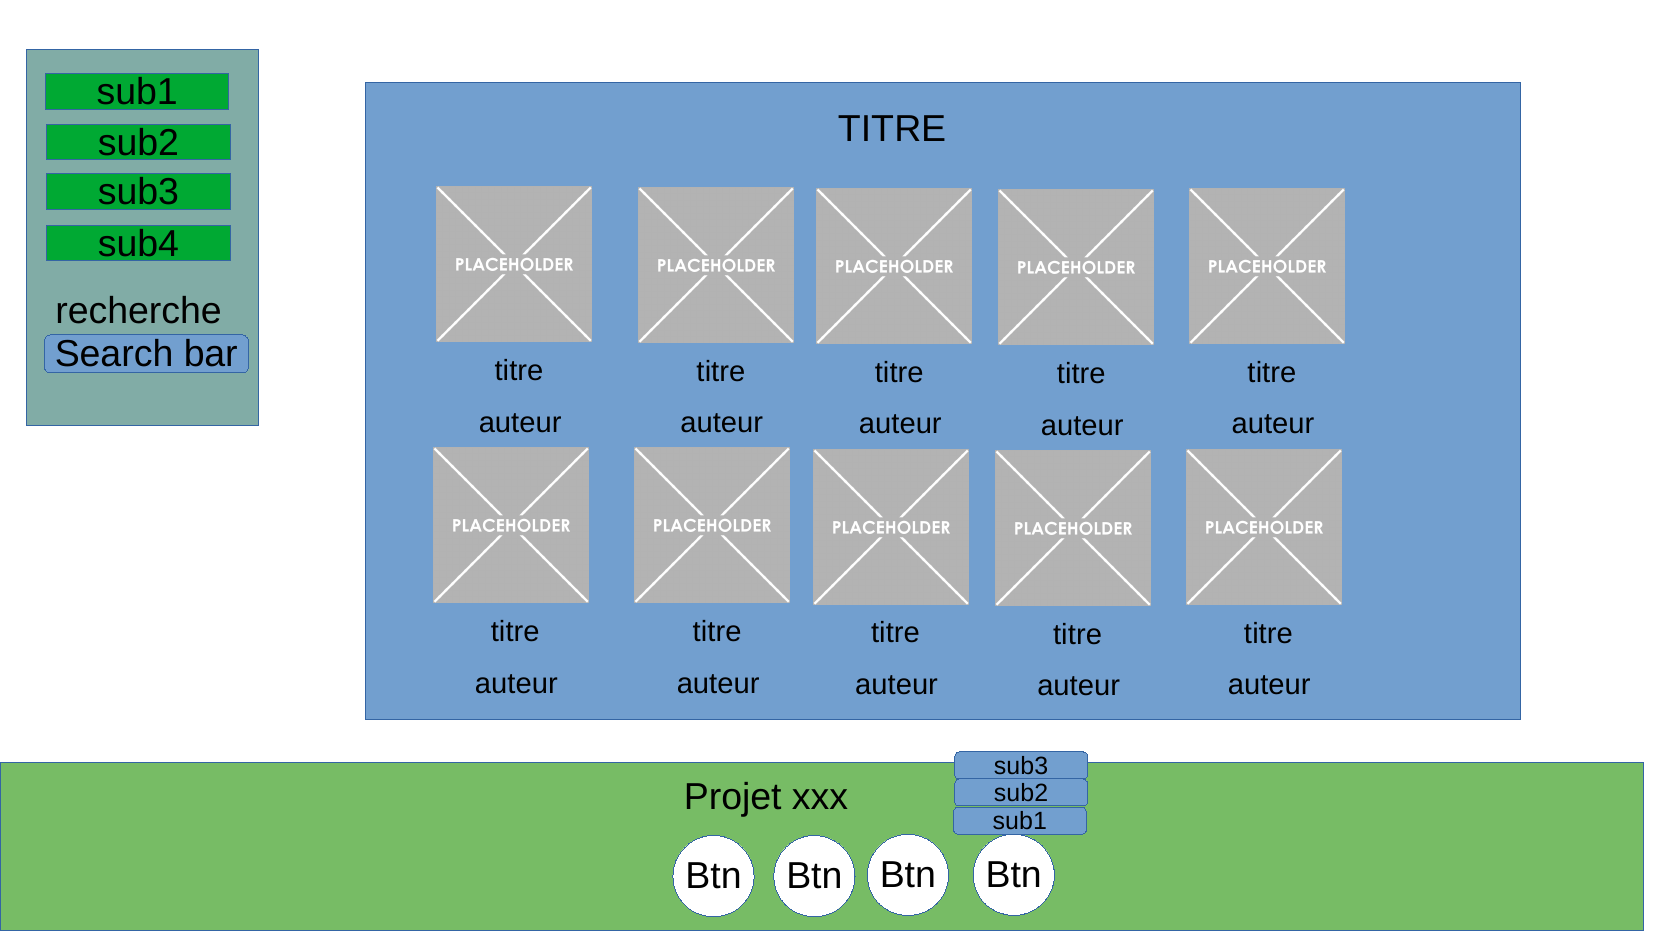

sub1
TITRE
sub2
sub3
titre
auteur
titre
auteur
titre
auteur
titre
auteur
titre
auteur
sub4
recherche
Search bar
titre
auteur
titre
auteur
titre
auteur
titre
auteur
titre
auteur
sub3
Projet xxx
sub2
sub1
Btn
Btn
Btn
Btn